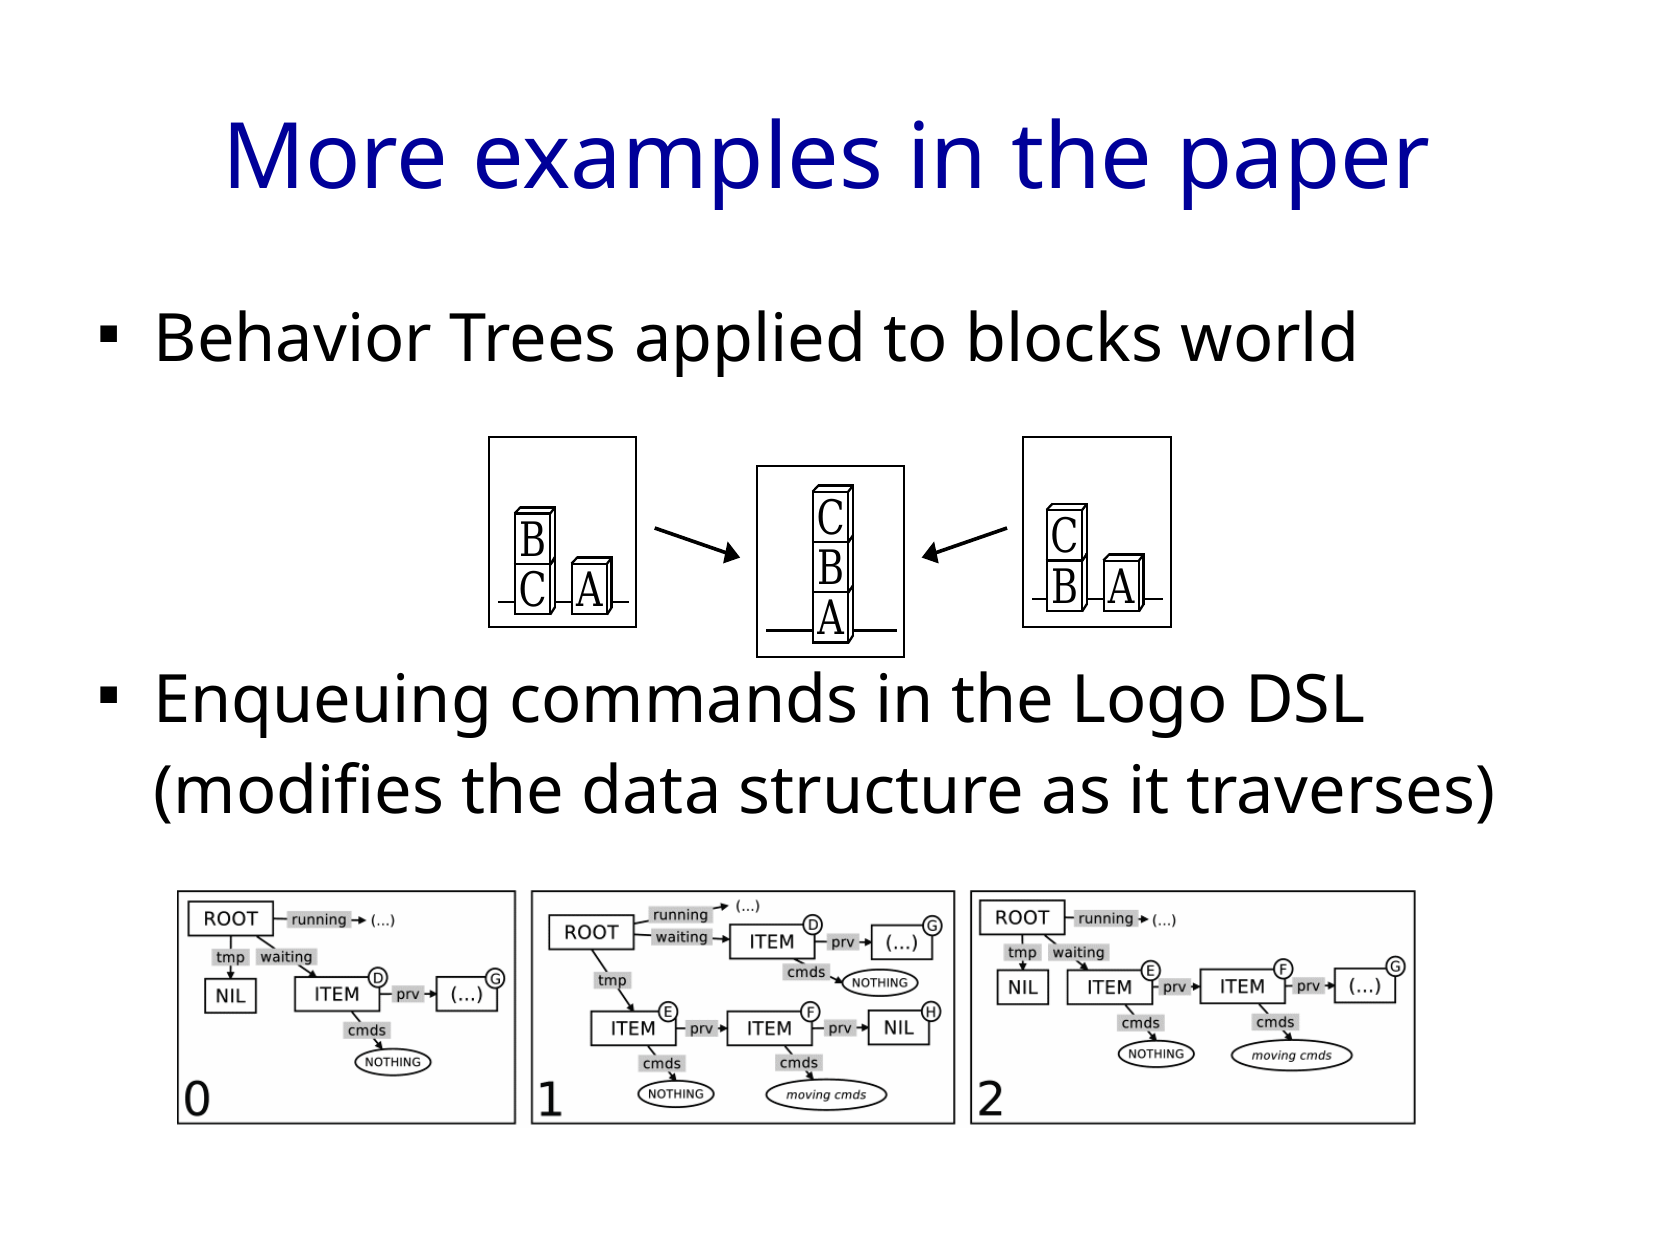

# More examples in the paper
Behavior Trees applied to blocks world
Enqueuing commands in the Logo DSL
(modifies the data structure as it traverses)